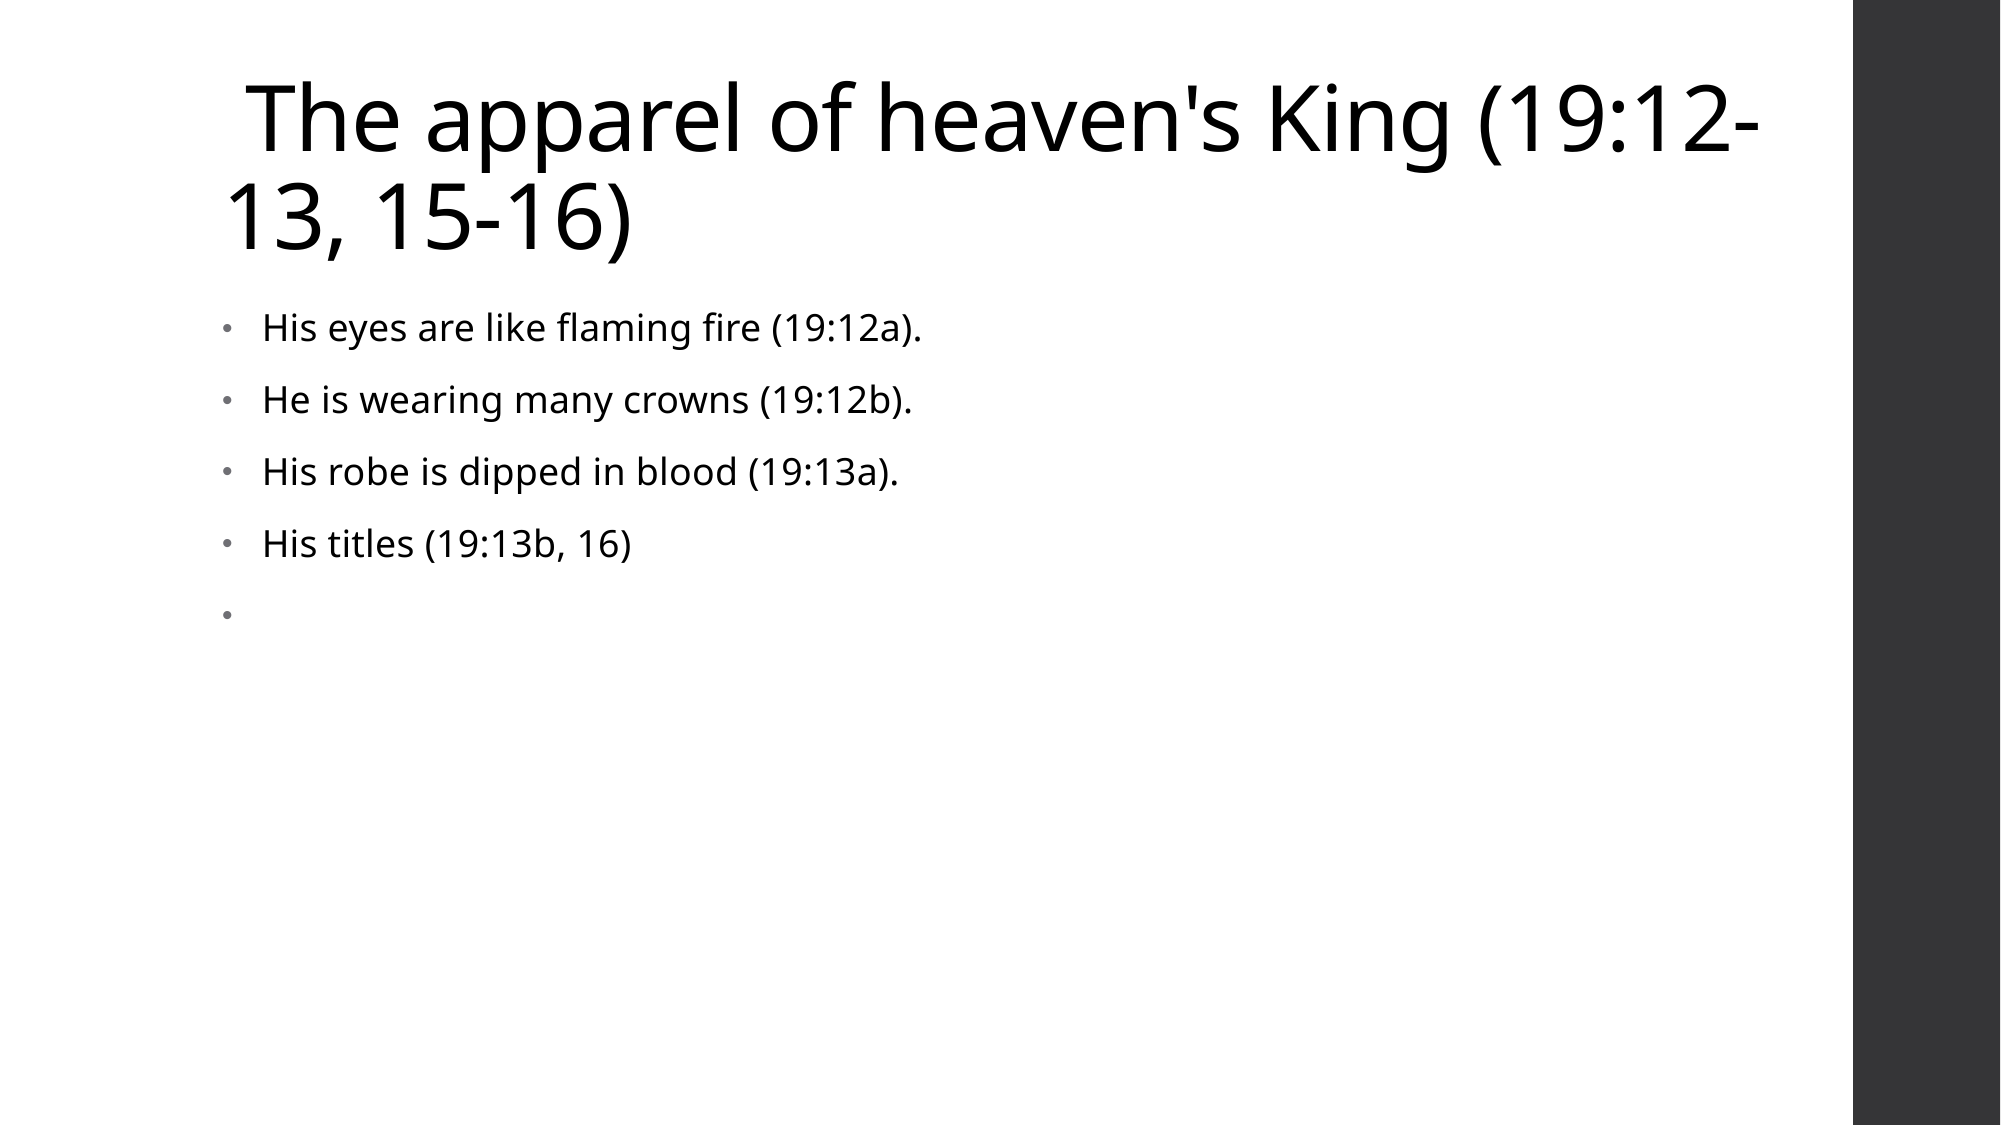

# The apparel of heaven's King (19:12-13, 15-16)
 His eyes are like flaming fire (19:12a).
 He is wearing many crowns (19:12b).
 His robe is dipped in blood (19:13a).
 His titles (19:13b, 16)